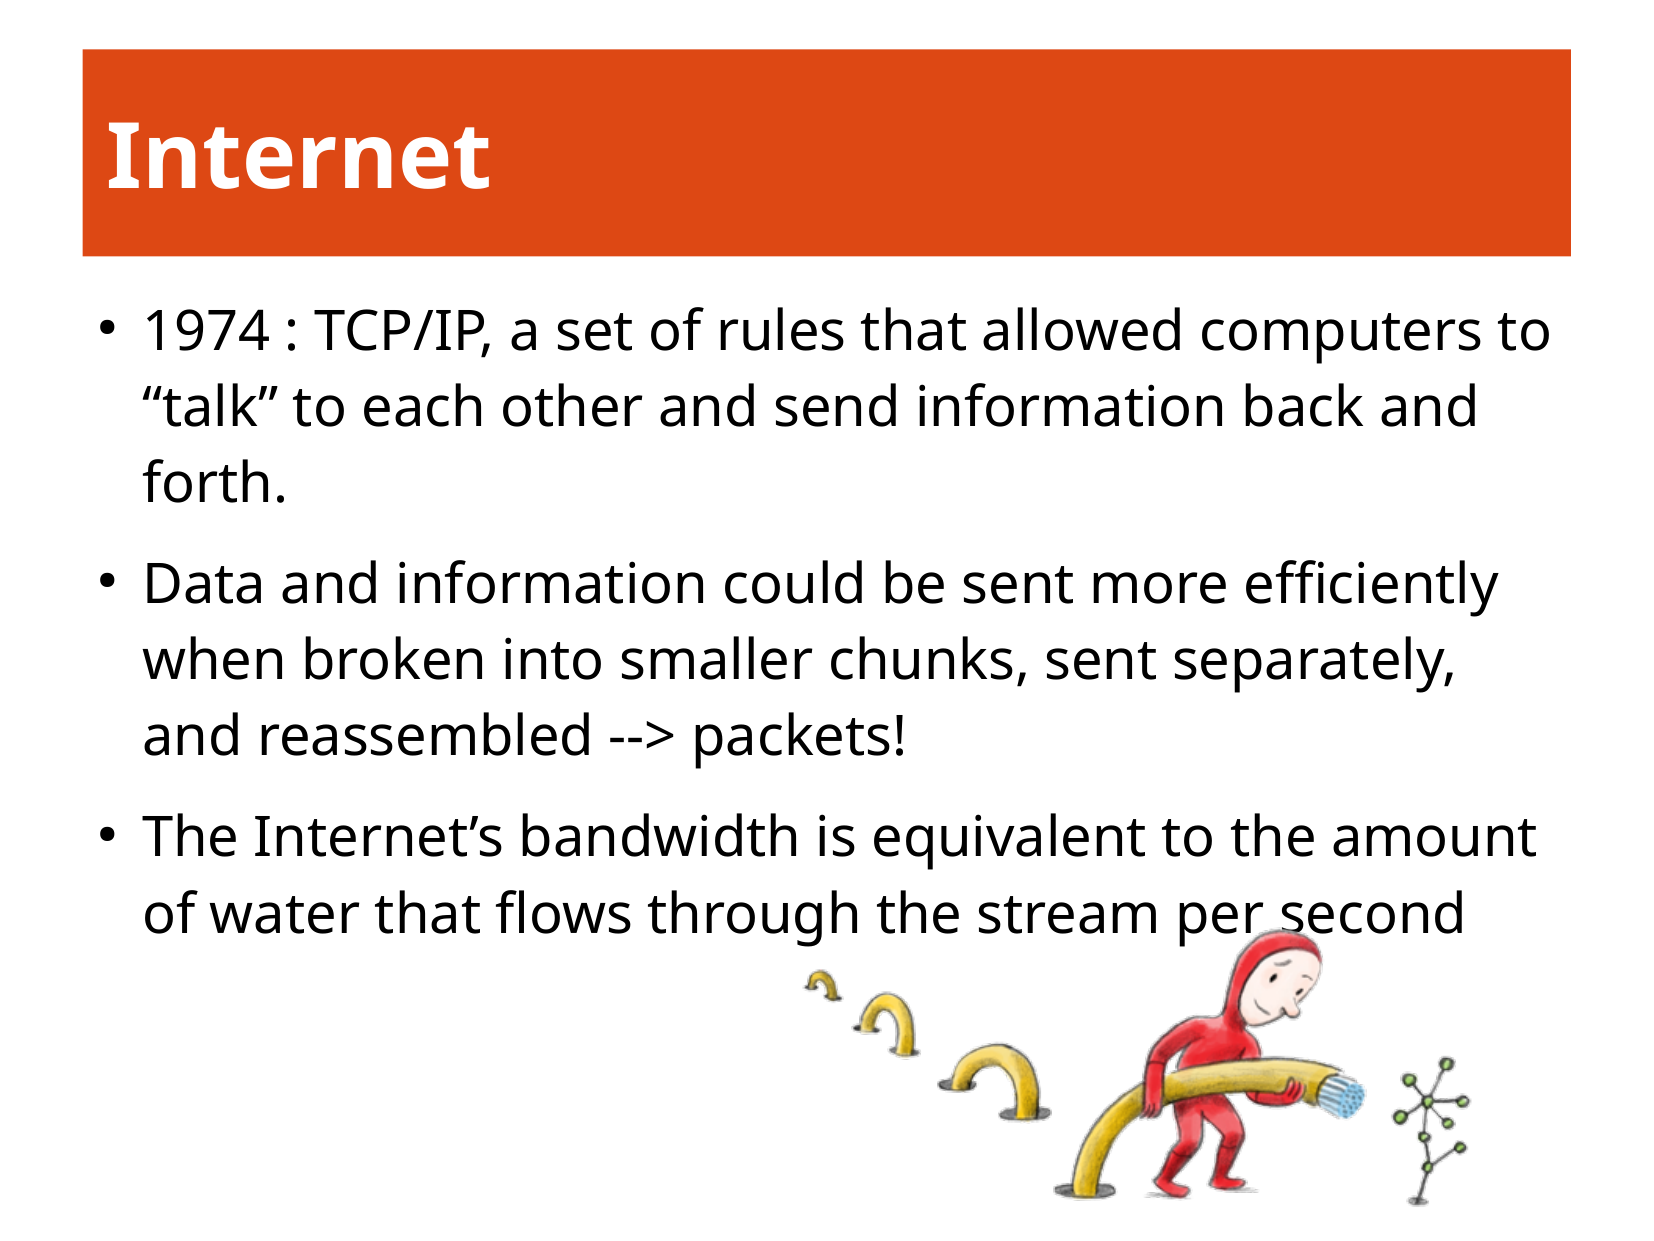

# Internet
1974 : TCP/IP, a set of rules that allowed computers to “talk” to each other and send information back and forth.
Data and information could be sent more efficiently when broken into smaller chunks, sent separately, and reassembled --> packets!
The Internet’s bandwidth is equivalent to the amount of water that flows through the stream per second